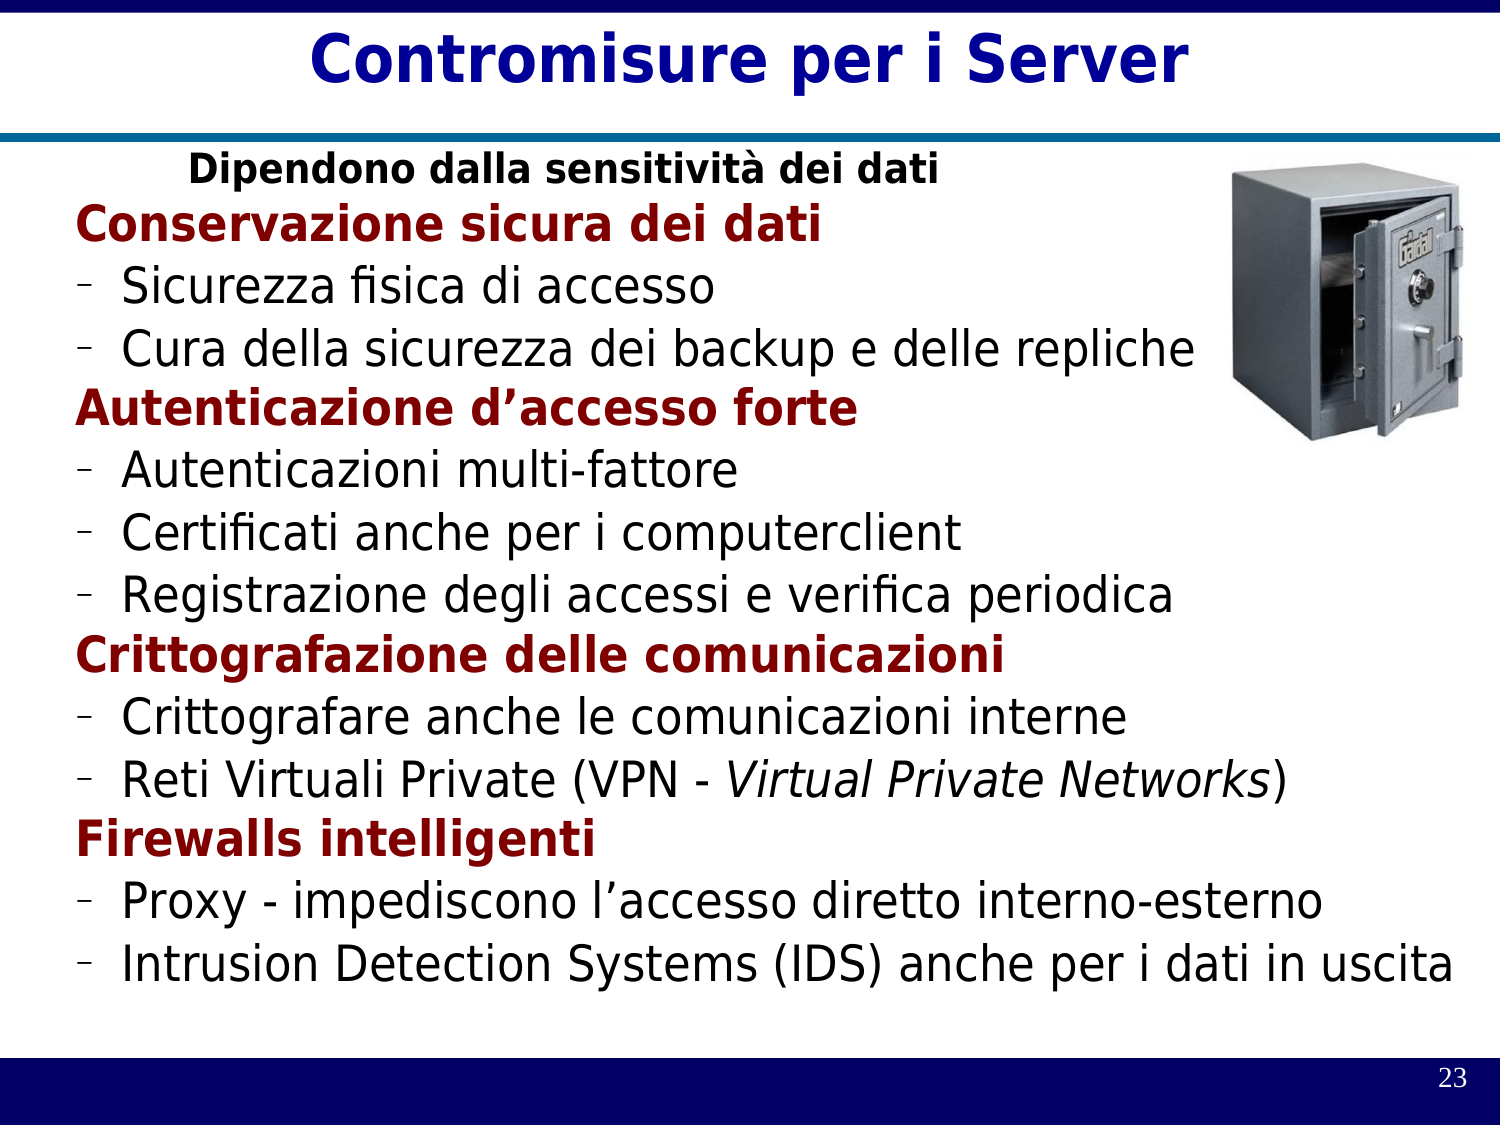

# Contromisure per i Server
Dipendono dalla sensitività dei dati
Conservazione sicura dei dati
Sicurezza fisica di accesso
Cura della sicurezza dei backup e delle repliche
Autenticazione d’accesso forte
Autenticazioni multi-fattore
Certificati anche per i computerclient
Registrazione degli accessi e verifica periodica
Crittografazione delle comunicazioni
Crittografare anche le comunicazioni interne
Reti Virtuali Private (VPN - Virtual Private Networks)
Firewalls intelligenti
Proxy - impediscono l’accesso diretto interno-esterno
Intrusion Detection Systems (IDS) anche per i dati in uscita